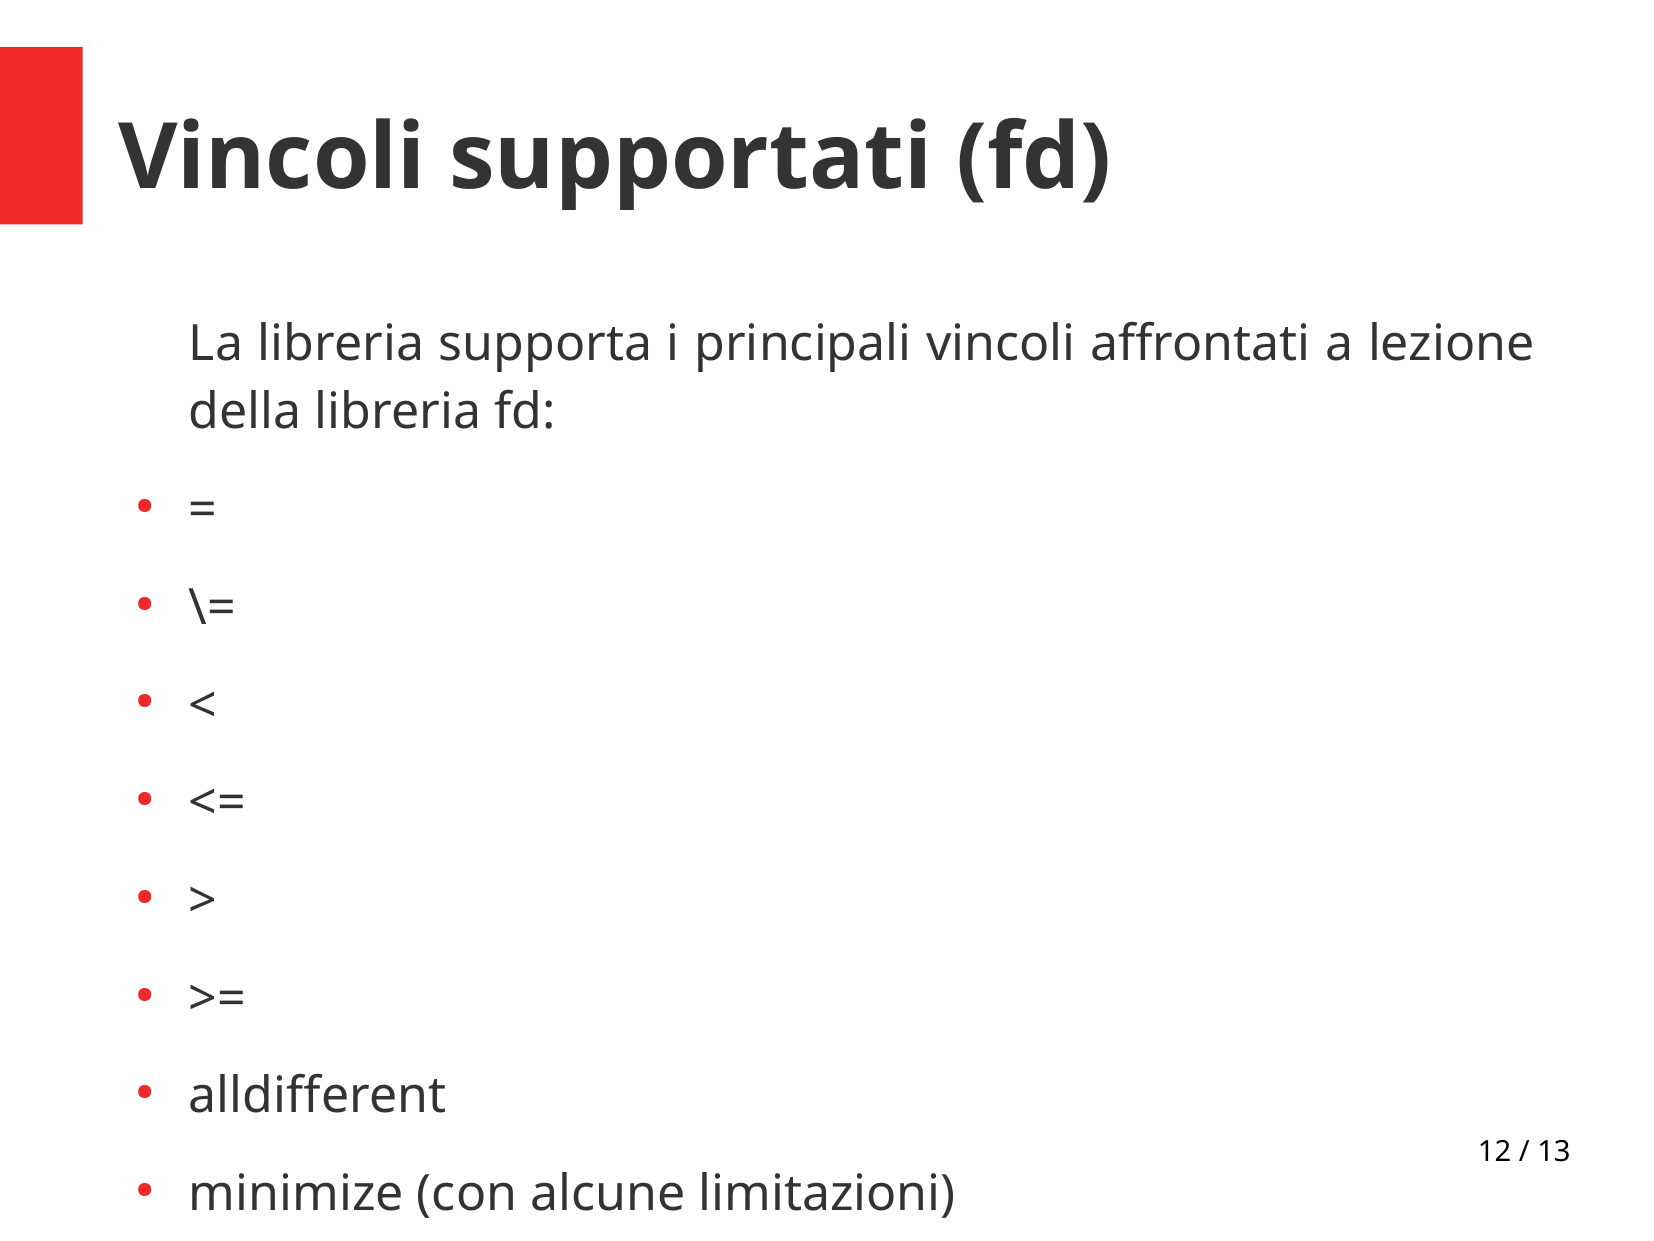

# Vincoli supportati (fd)
La libreria supporta i principali vincoli affrontati a lezione della libreria fd:
=
\=
<
<=
>
>=
alldifferent
minimize (con alcune limitazioni)
12